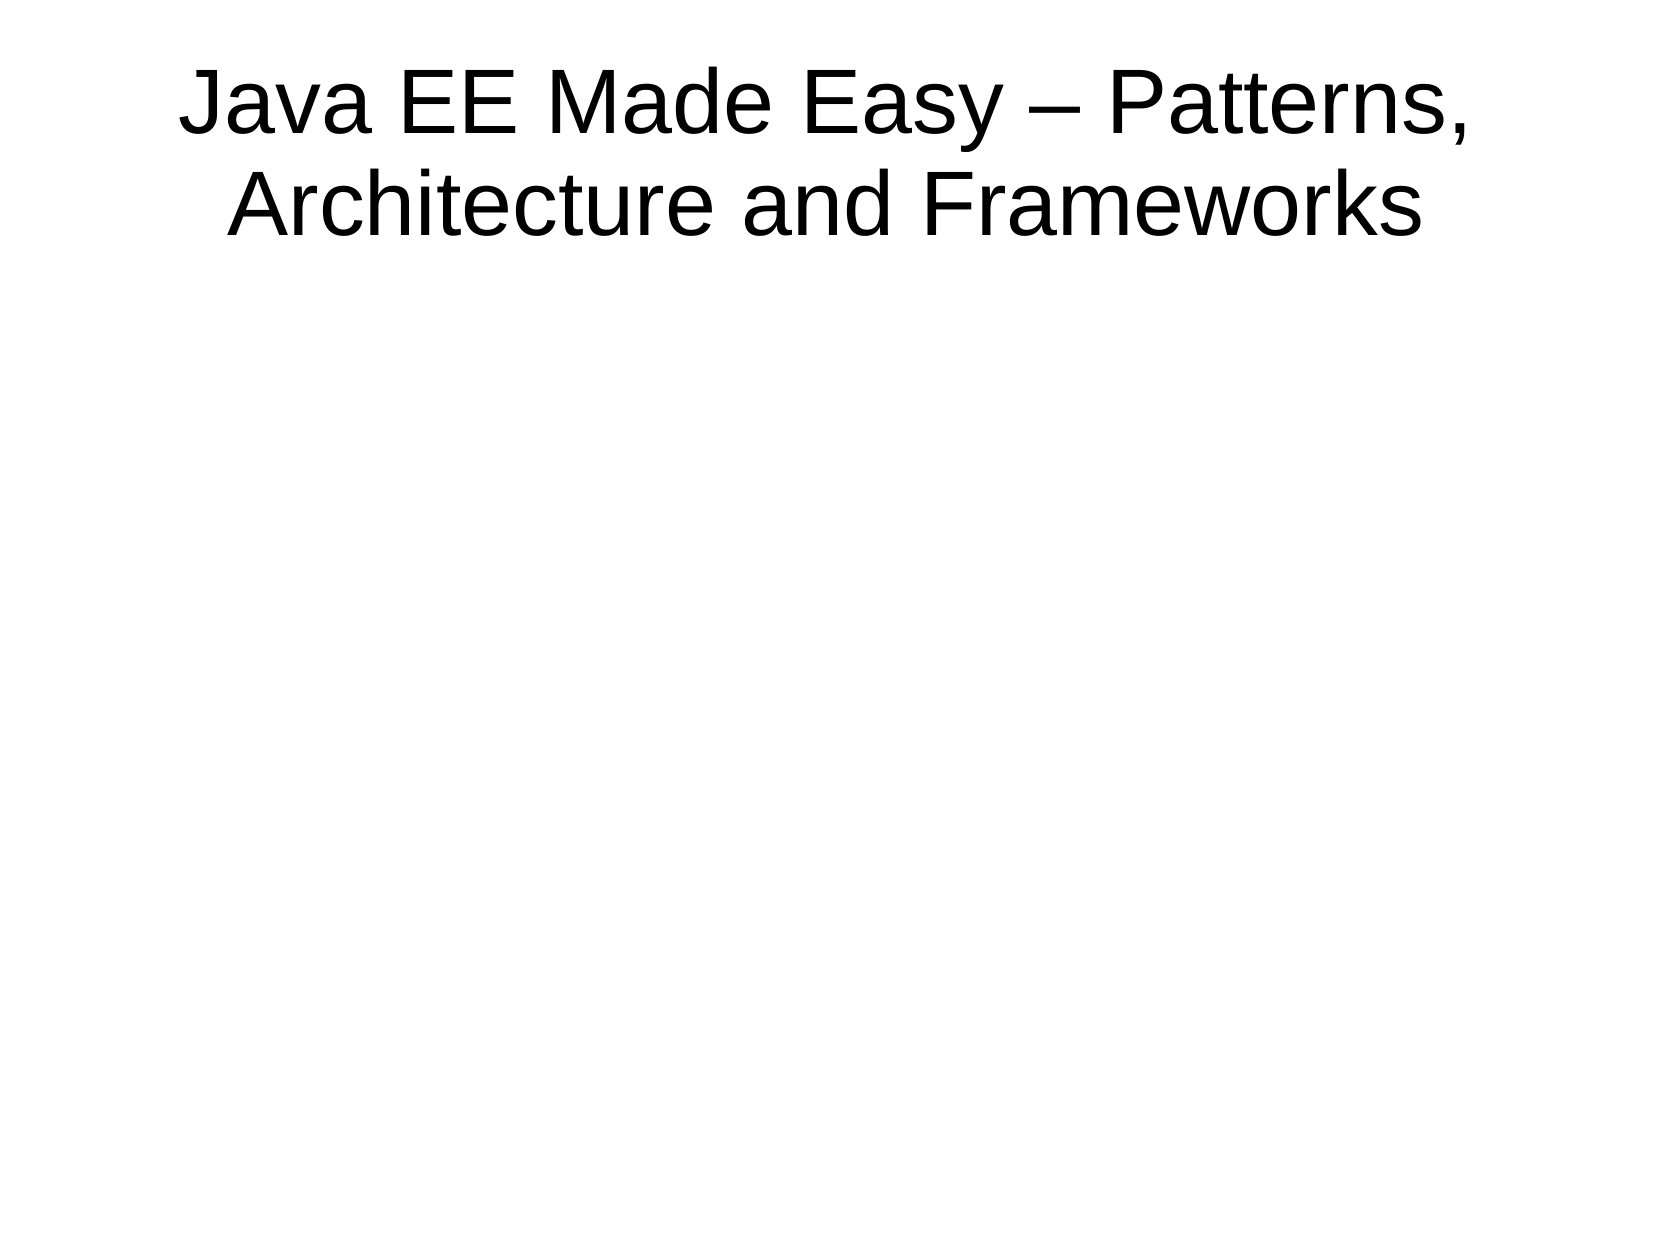

# Java EE Made Easy – Patterns, Architecture and Frameworks